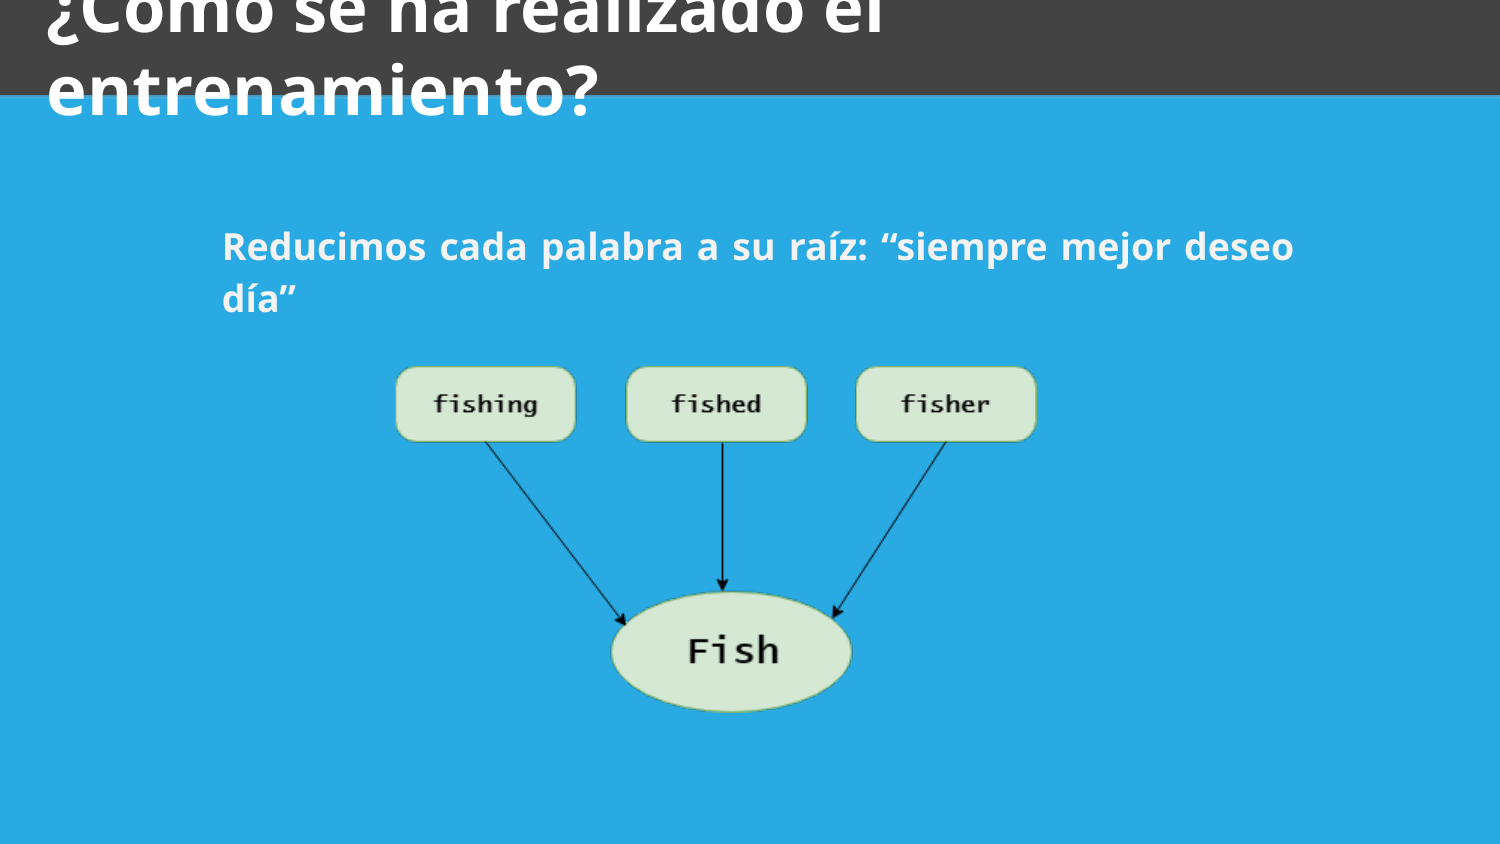

# ¿Cómo se ha realizado el entrenamiento?
Reducimos cada palabra a su raíz: “siempre mejor deseo día”